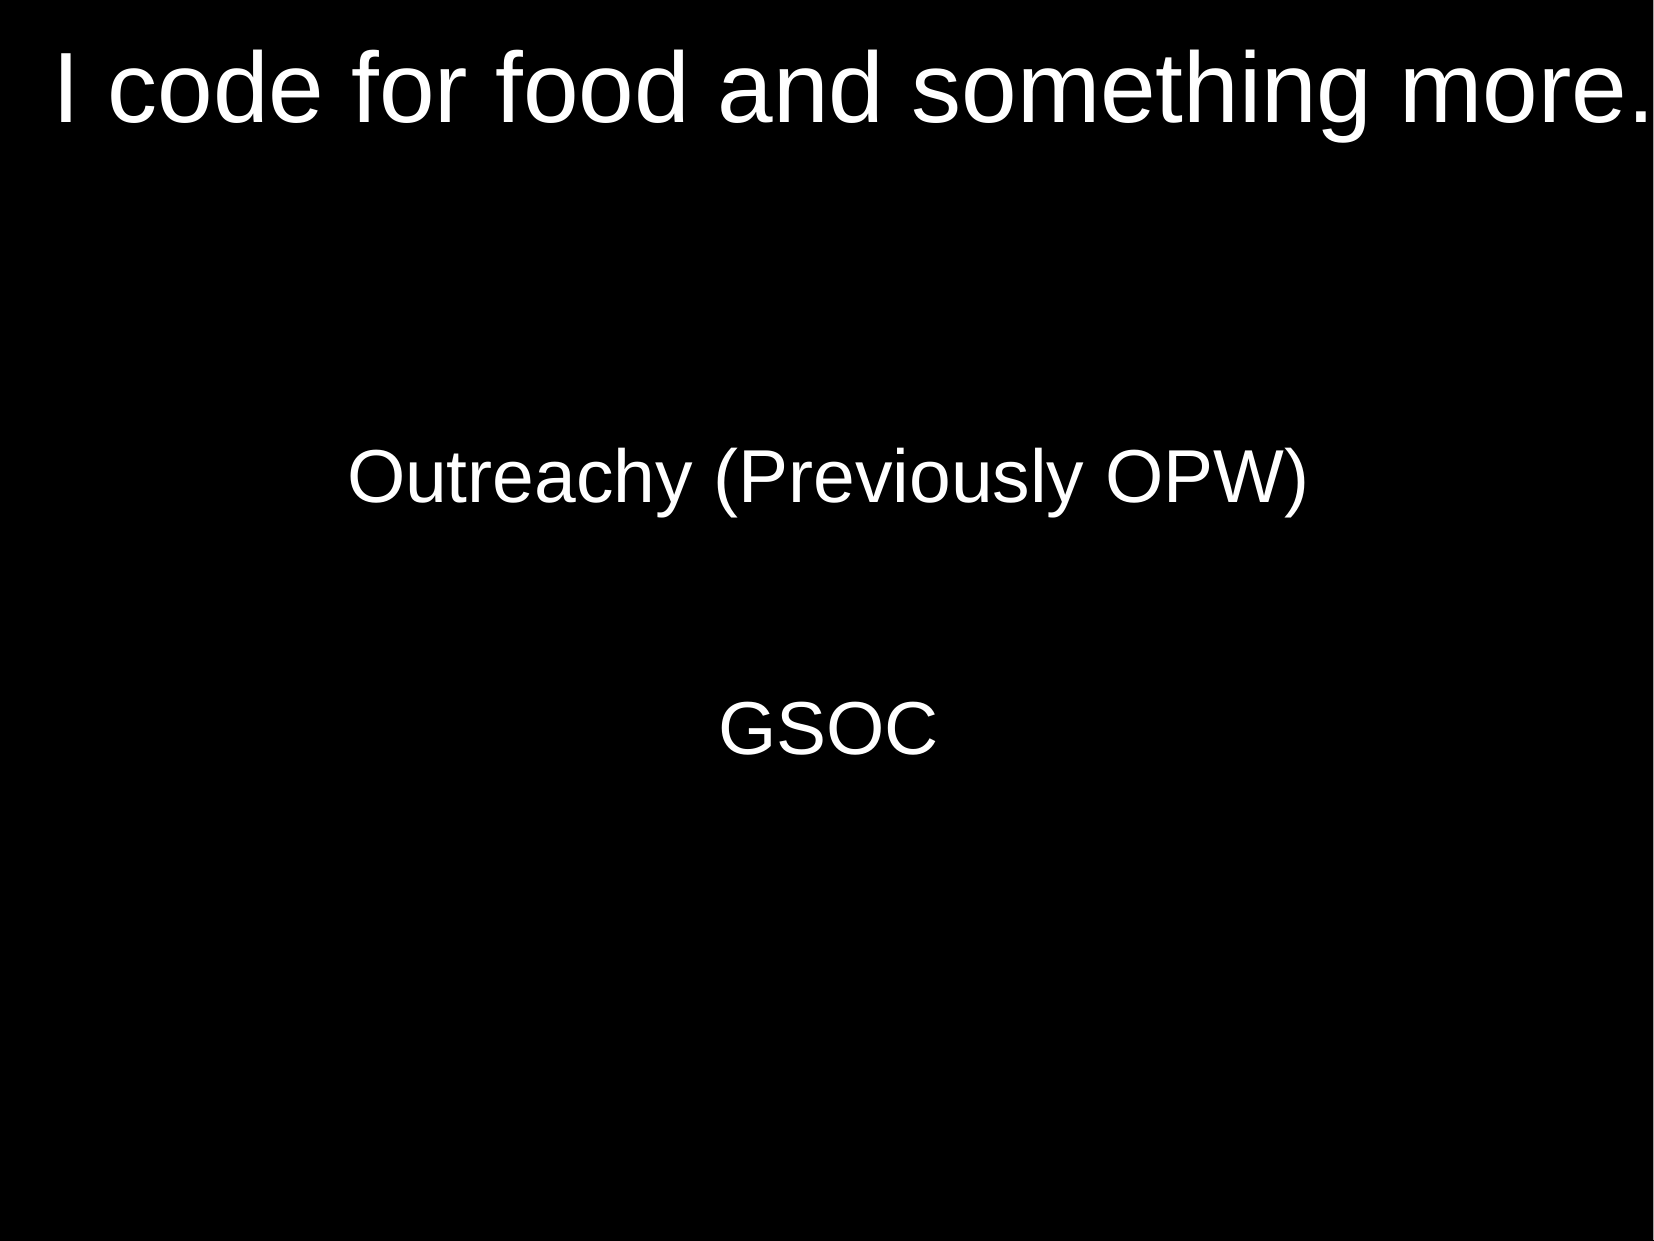

Outreachy (Previously OPW)
GSOC
I code for food and something more.